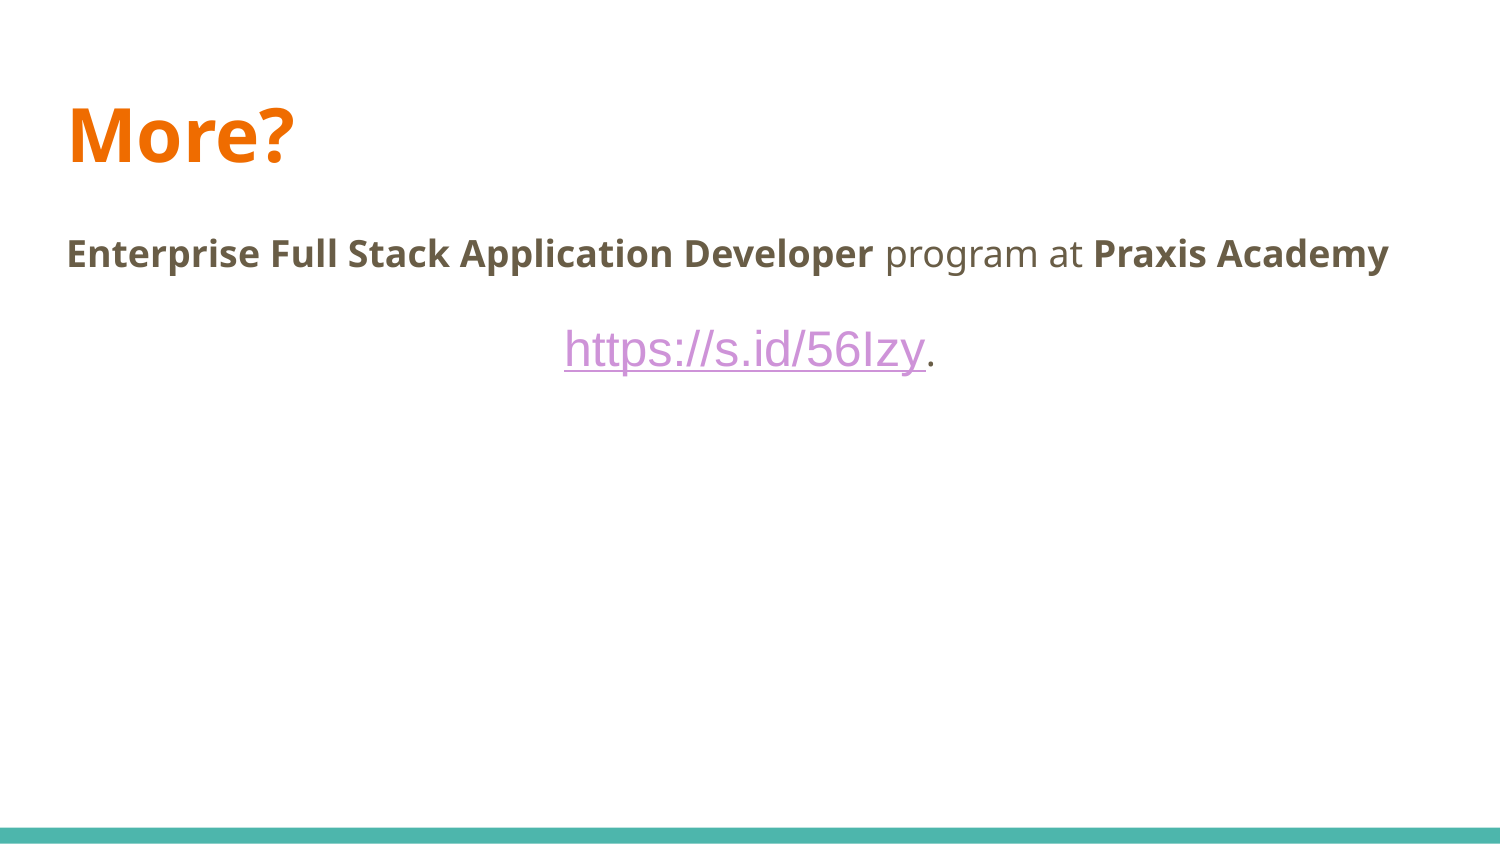

# More?
Enterprise Full Stack Application Developer program at Praxis Academy
https://s.id/56Izy.